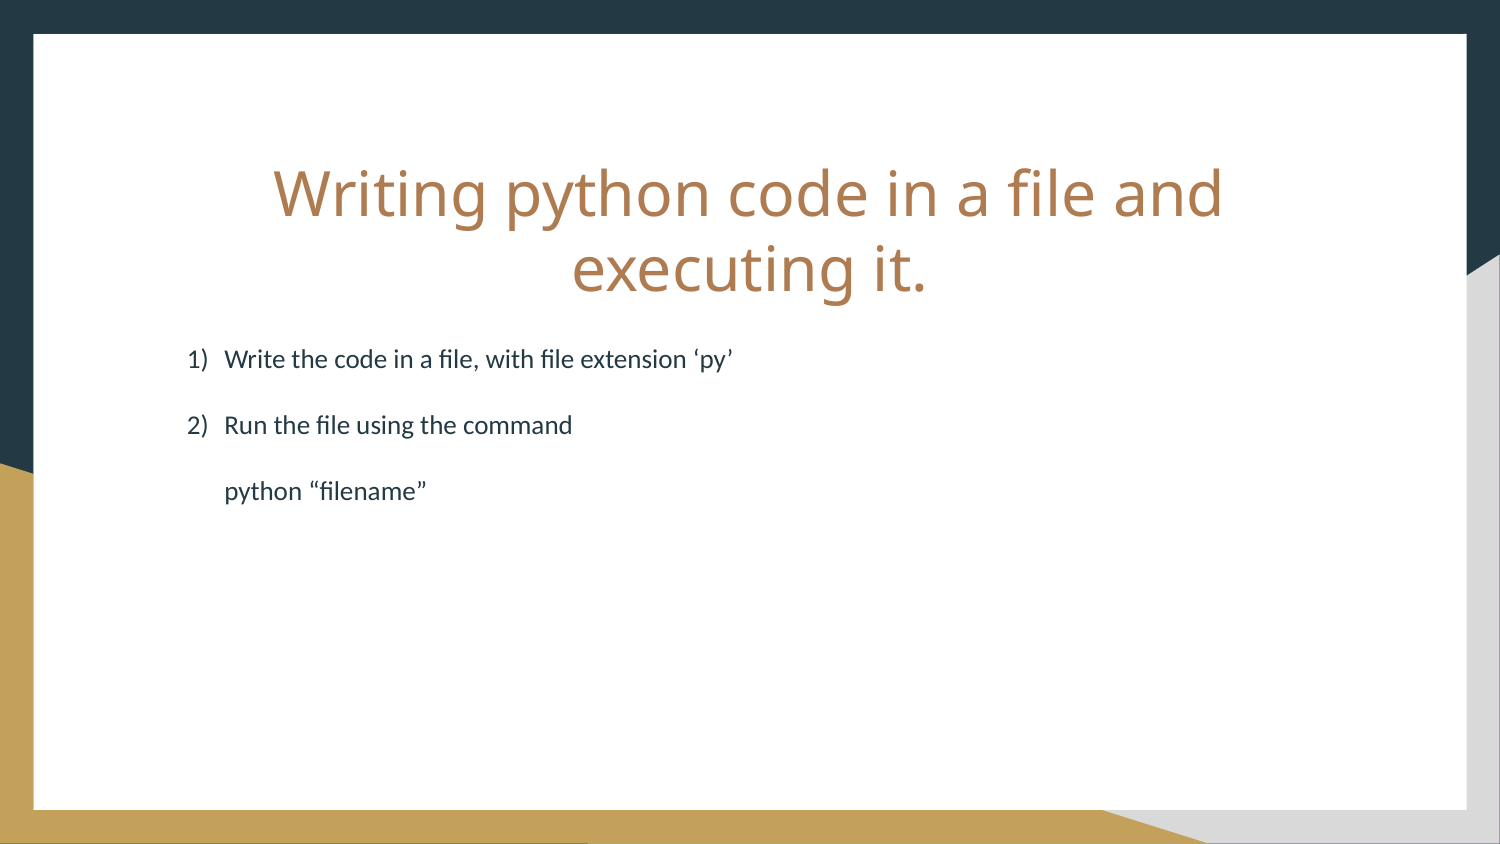

# Writing python code in a file and executing it.
Write the code in a file, with file extension ‘py’
Run the file using the command
python “filename”